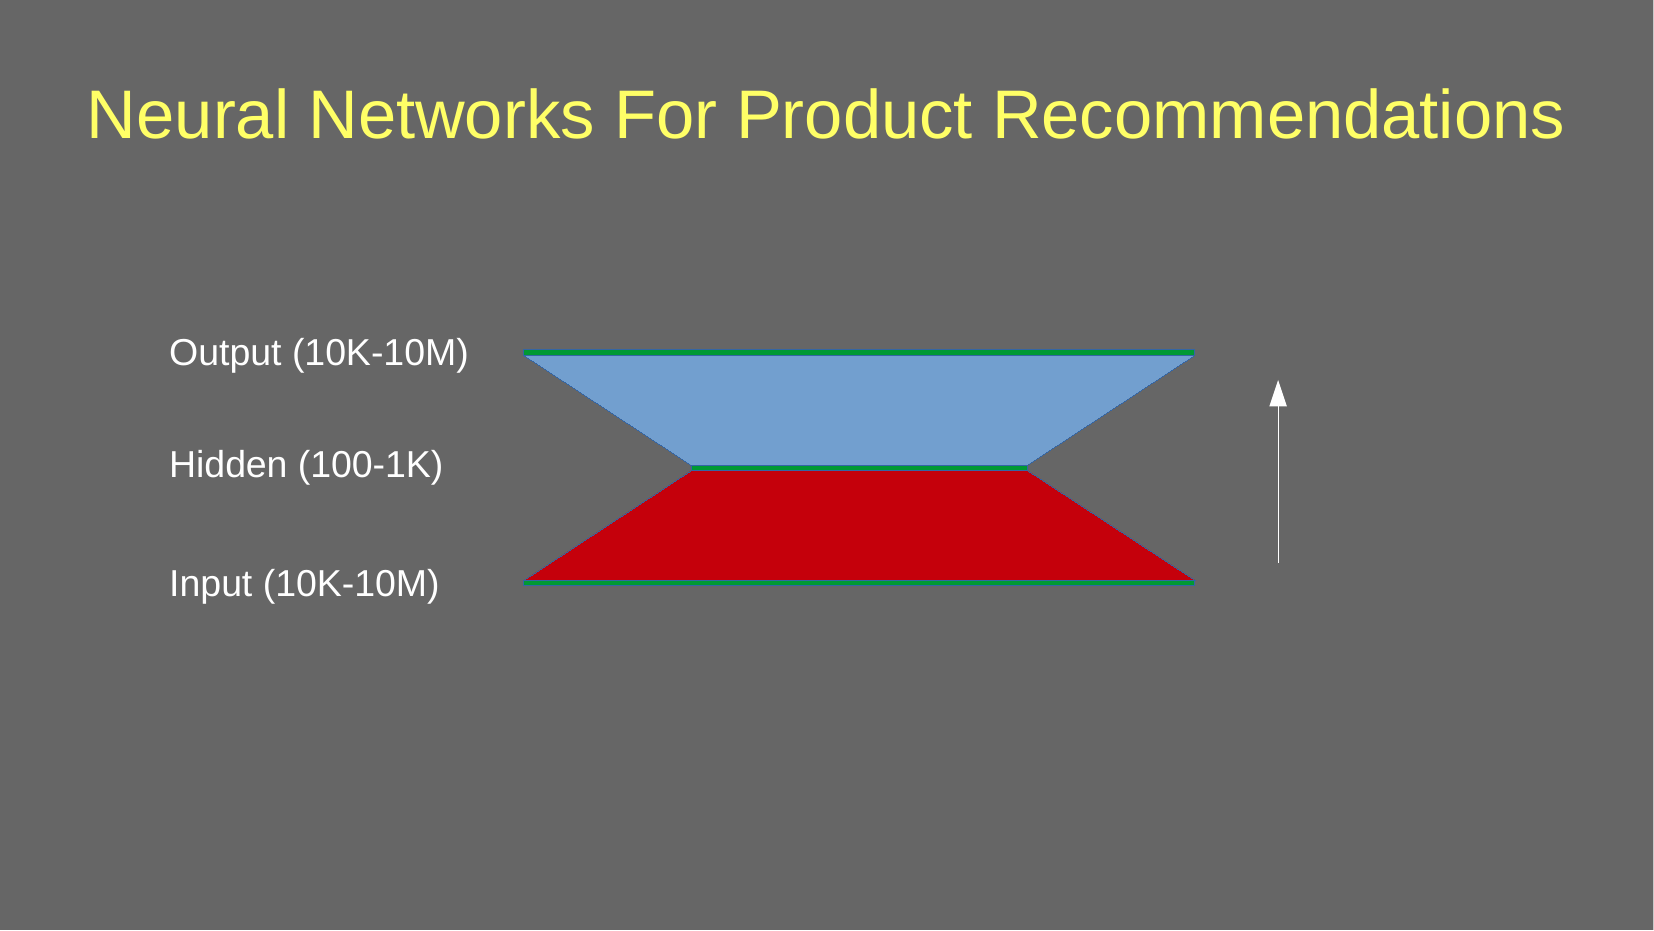

# Neural Networks For Product Recommendations
Output (10K-10M)
Hidden (100-1K)
Input (10K-10M)